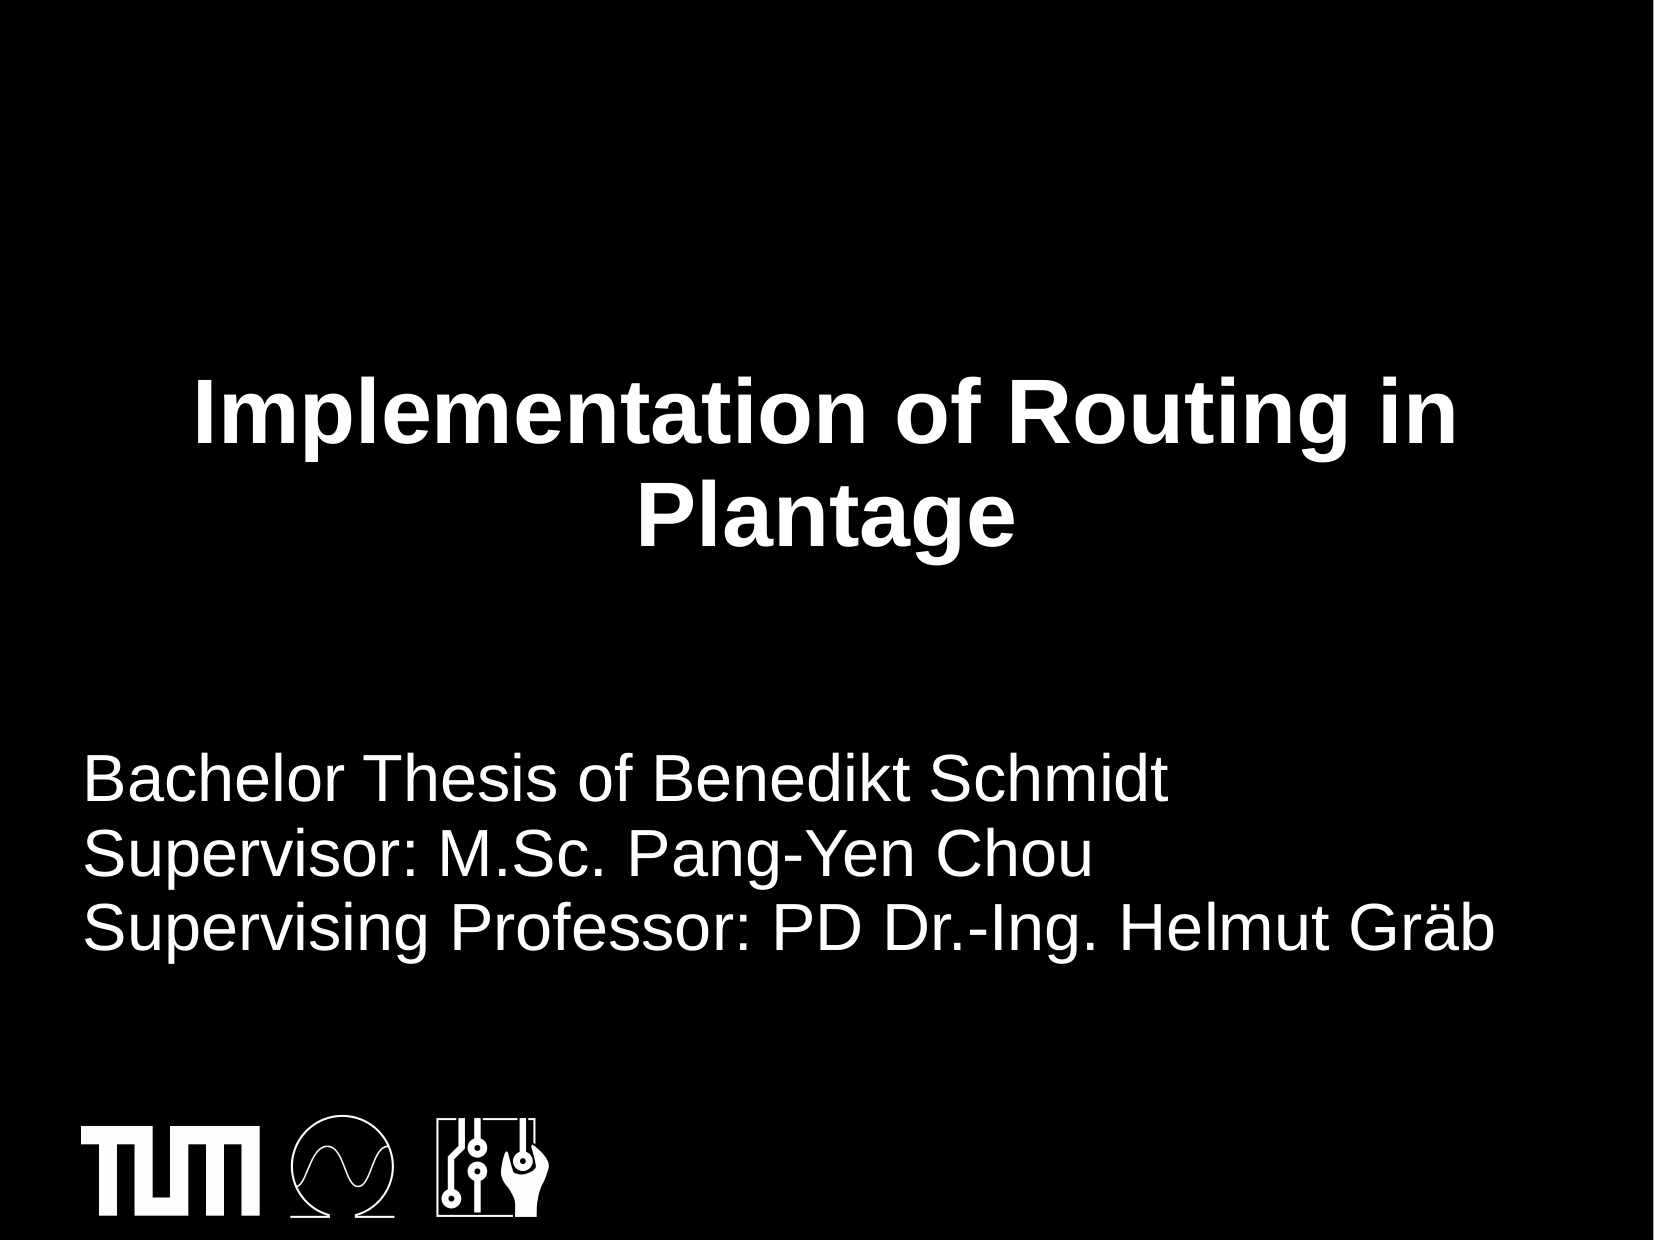

# Implementation of Routing in Plantage
Bachelor Thesis of Benedikt Schmidt
Supervisor: M.Sc. Pang-Yen Chou
Supervising Professor: PD Dr.-Ing. Helmut Gräb